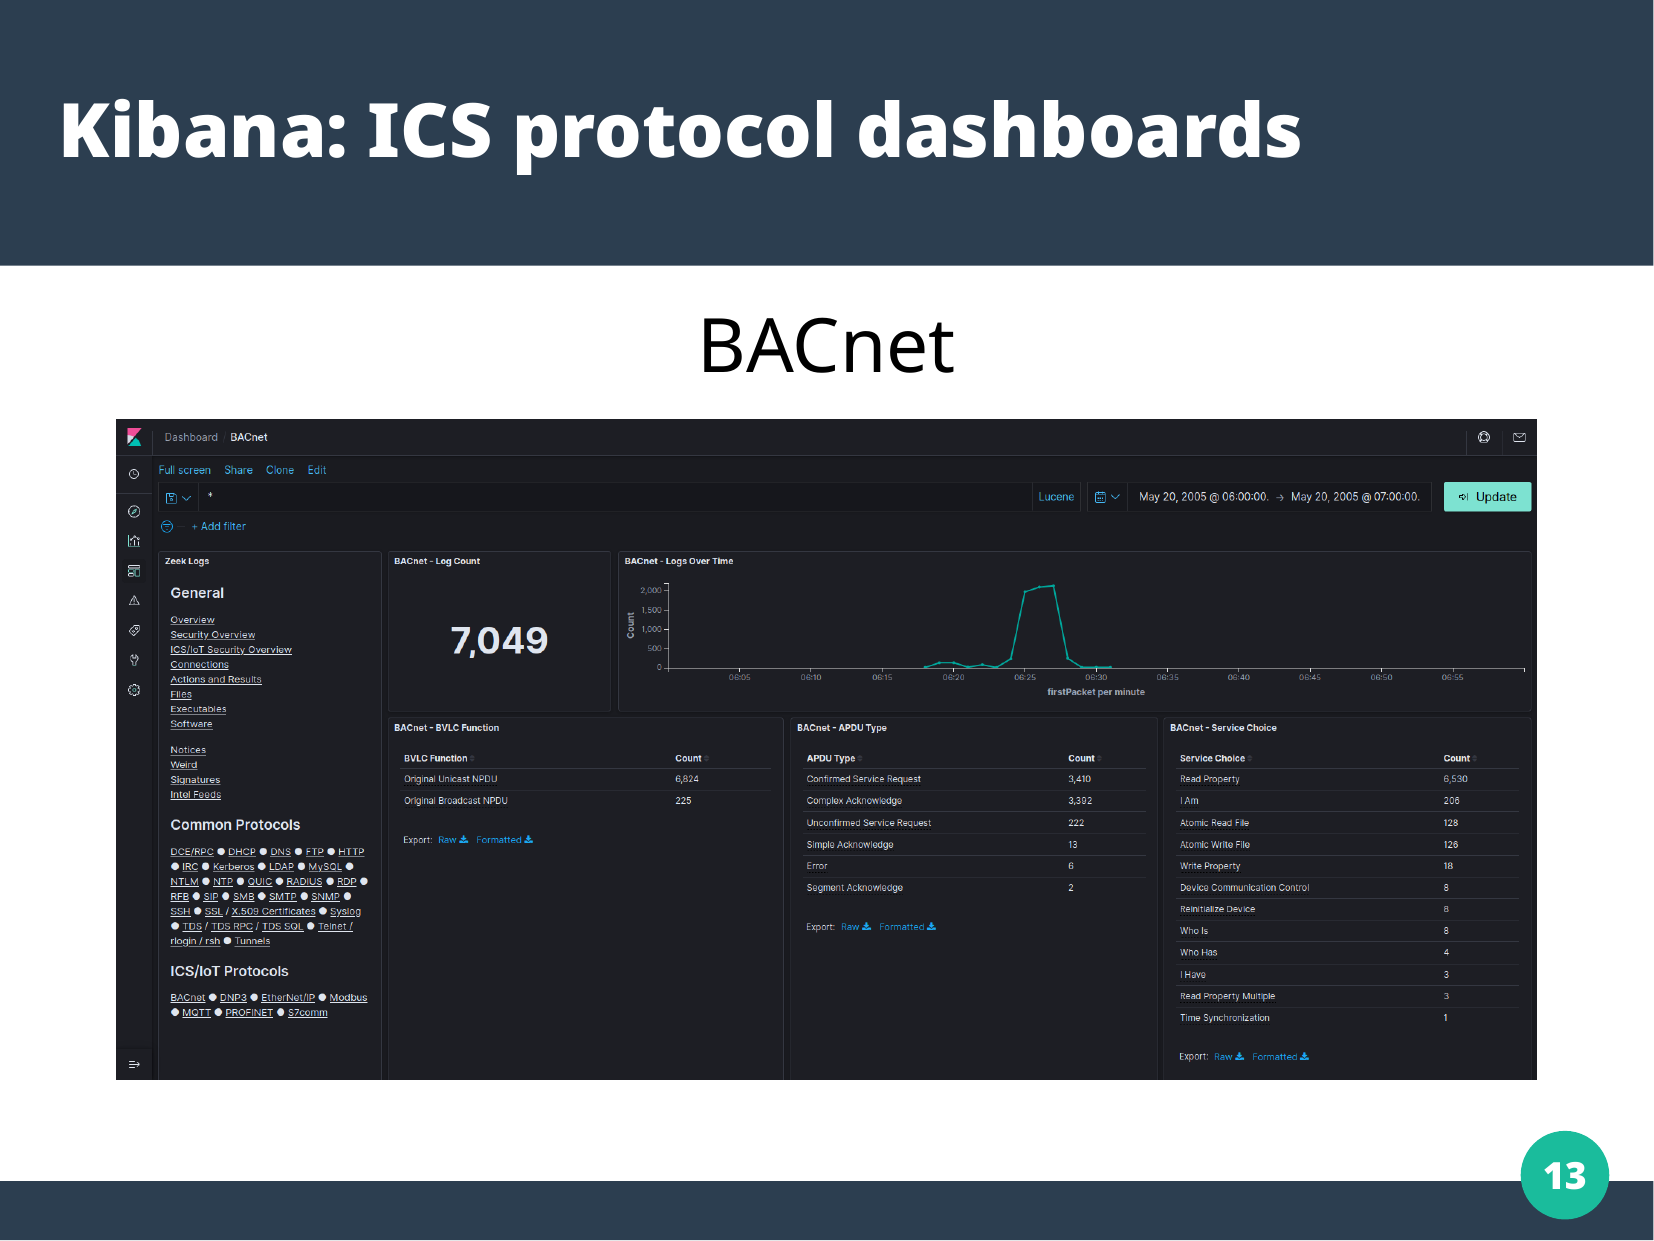

# Kibana: ICS protocol dashboards
BACnet
13